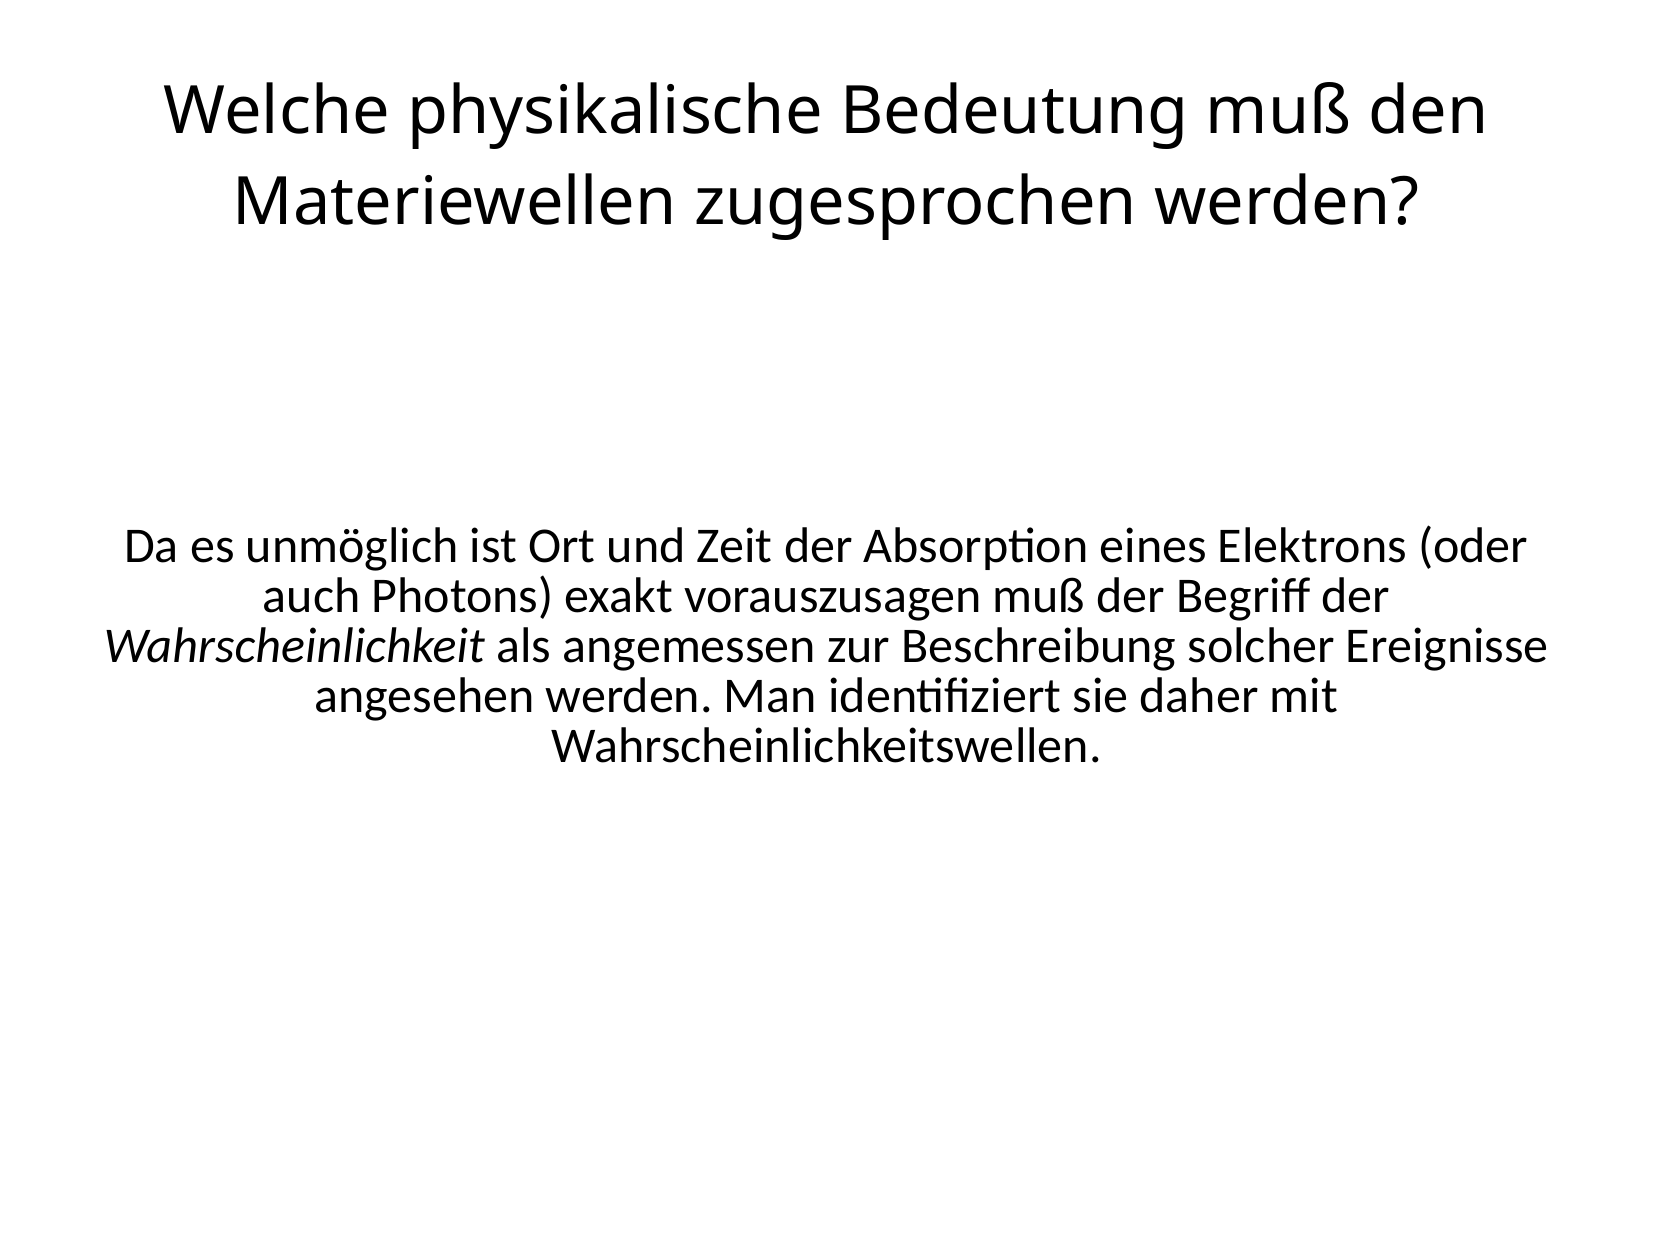

# Welche physikalische Bedeutung muß den Materiewellen zugesprochen werden?
Da es unmöglich ist Ort und Zeit der Absorption eines Elektrons (oder auch Photons) exakt vorauszusagen muß der Begriff der Wahrscheinlichkeit als angemessen zur Beschreibung solcher Ereignisse angesehen werden. Man identifiziert sie daher mit Wahrscheinlichkeitswellen.